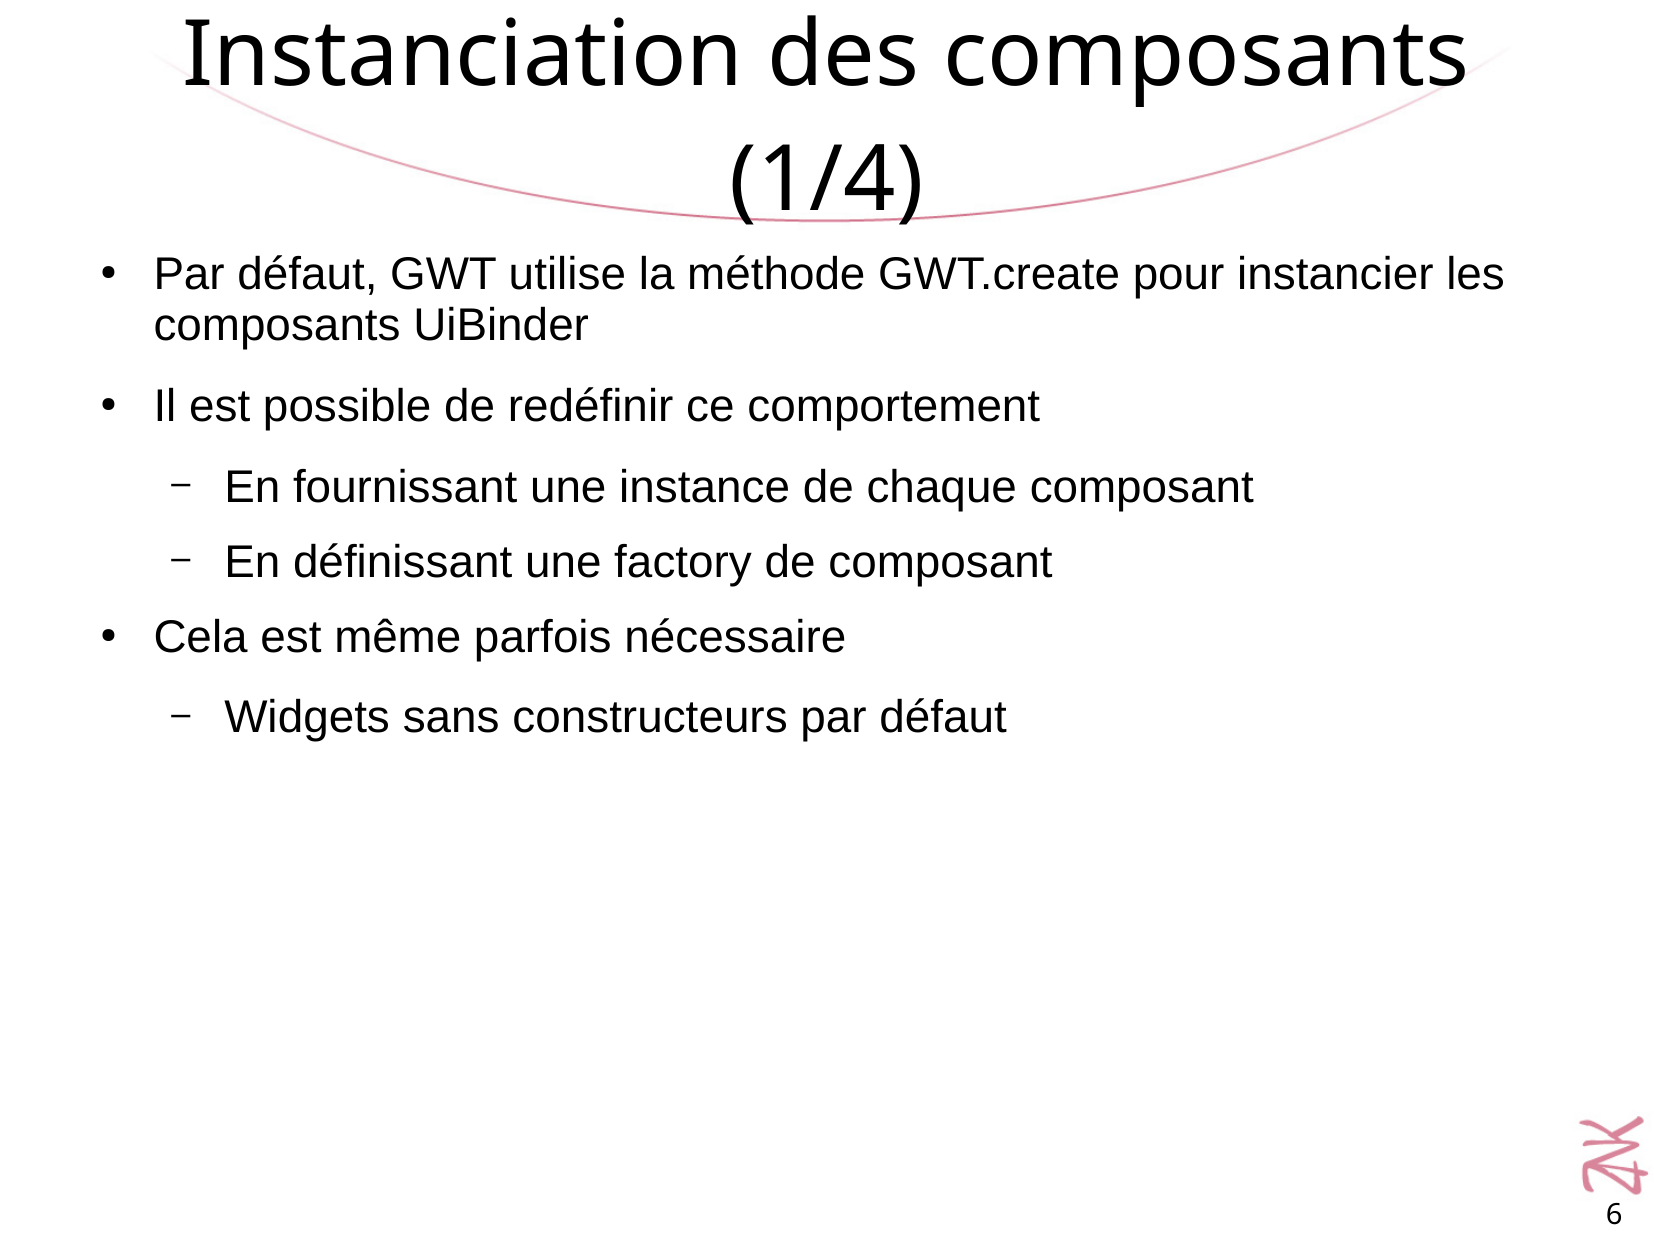

# Instanciation des composants (1/4)
Par défaut, GWT utilise la méthode GWT.create pour instancier les composants UiBinder
Il est possible de redéfinir ce comportement
En fournissant une instance de chaque composant
En définissant une factory de composant
Cela est même parfois nécessaire
Widgets sans constructeurs par défaut
6